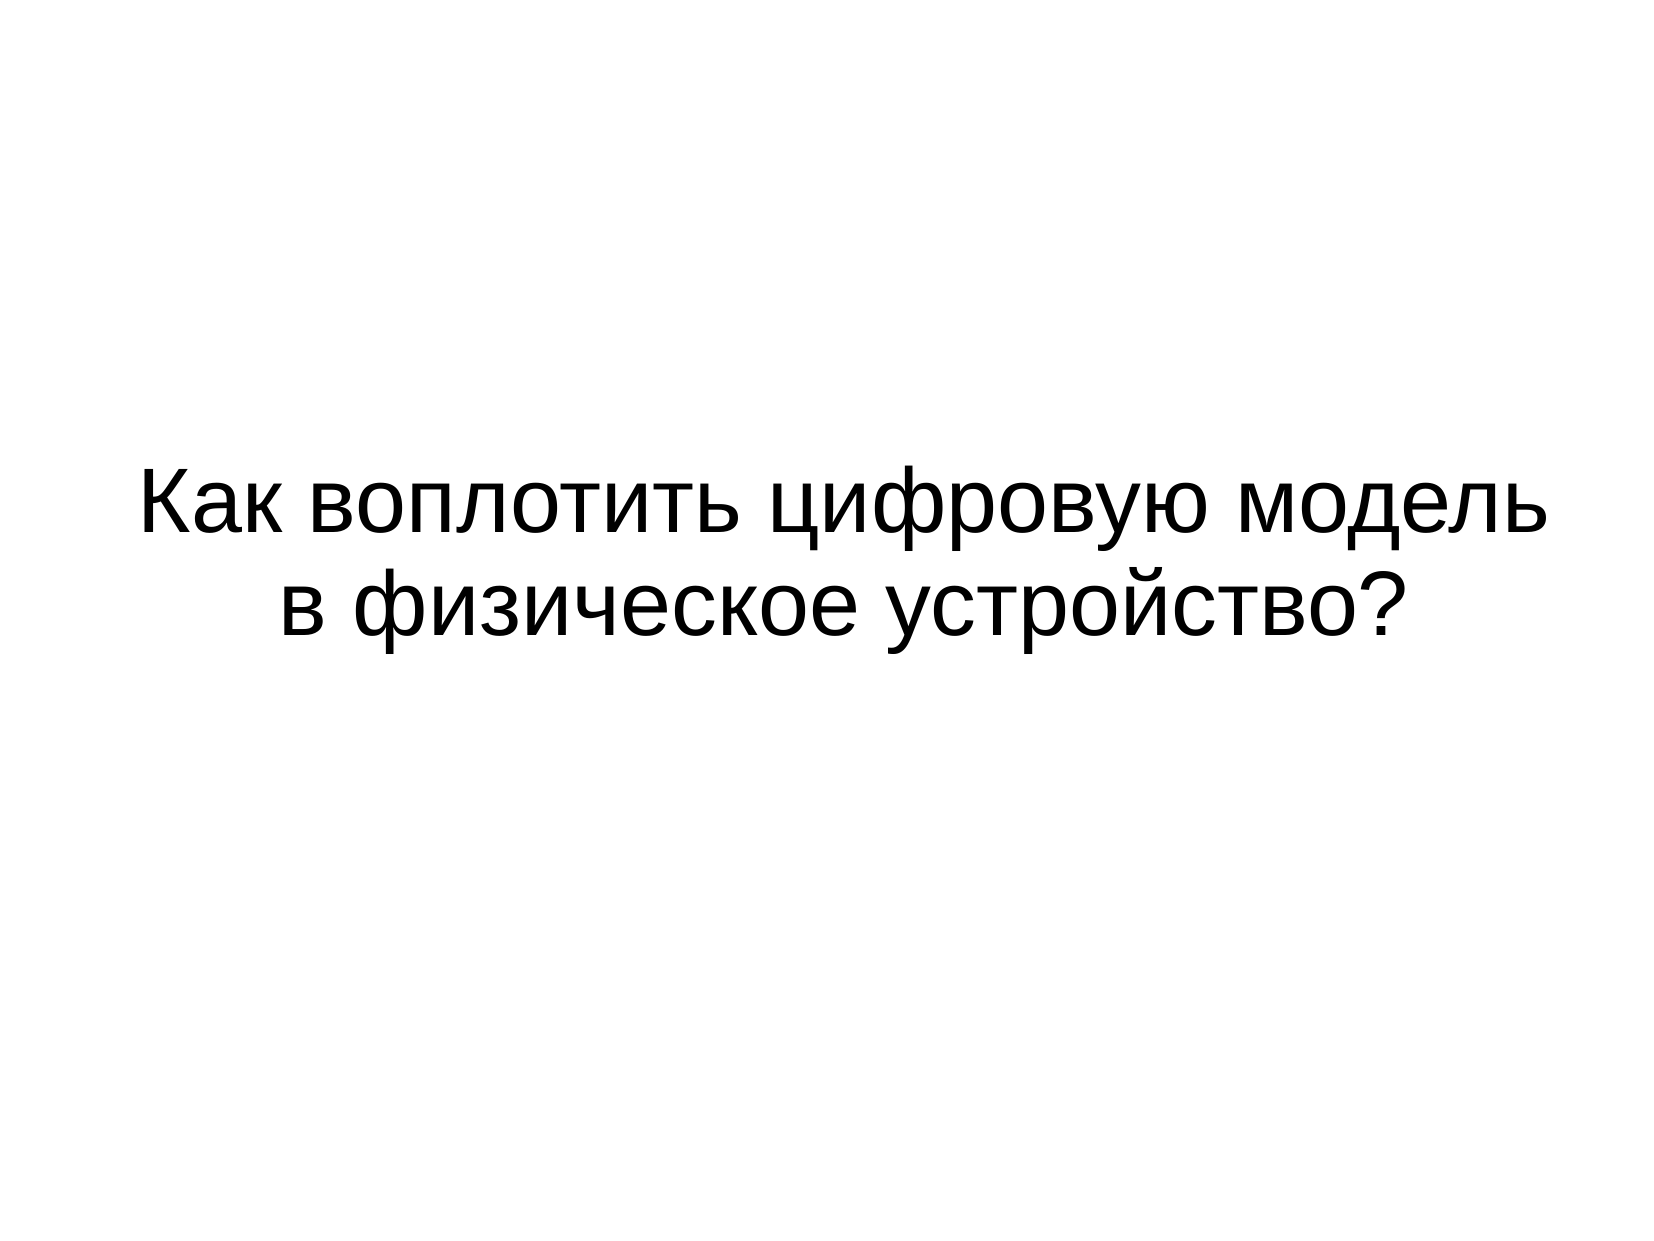

# Как воплотить цифровую модель в физическое устройство?